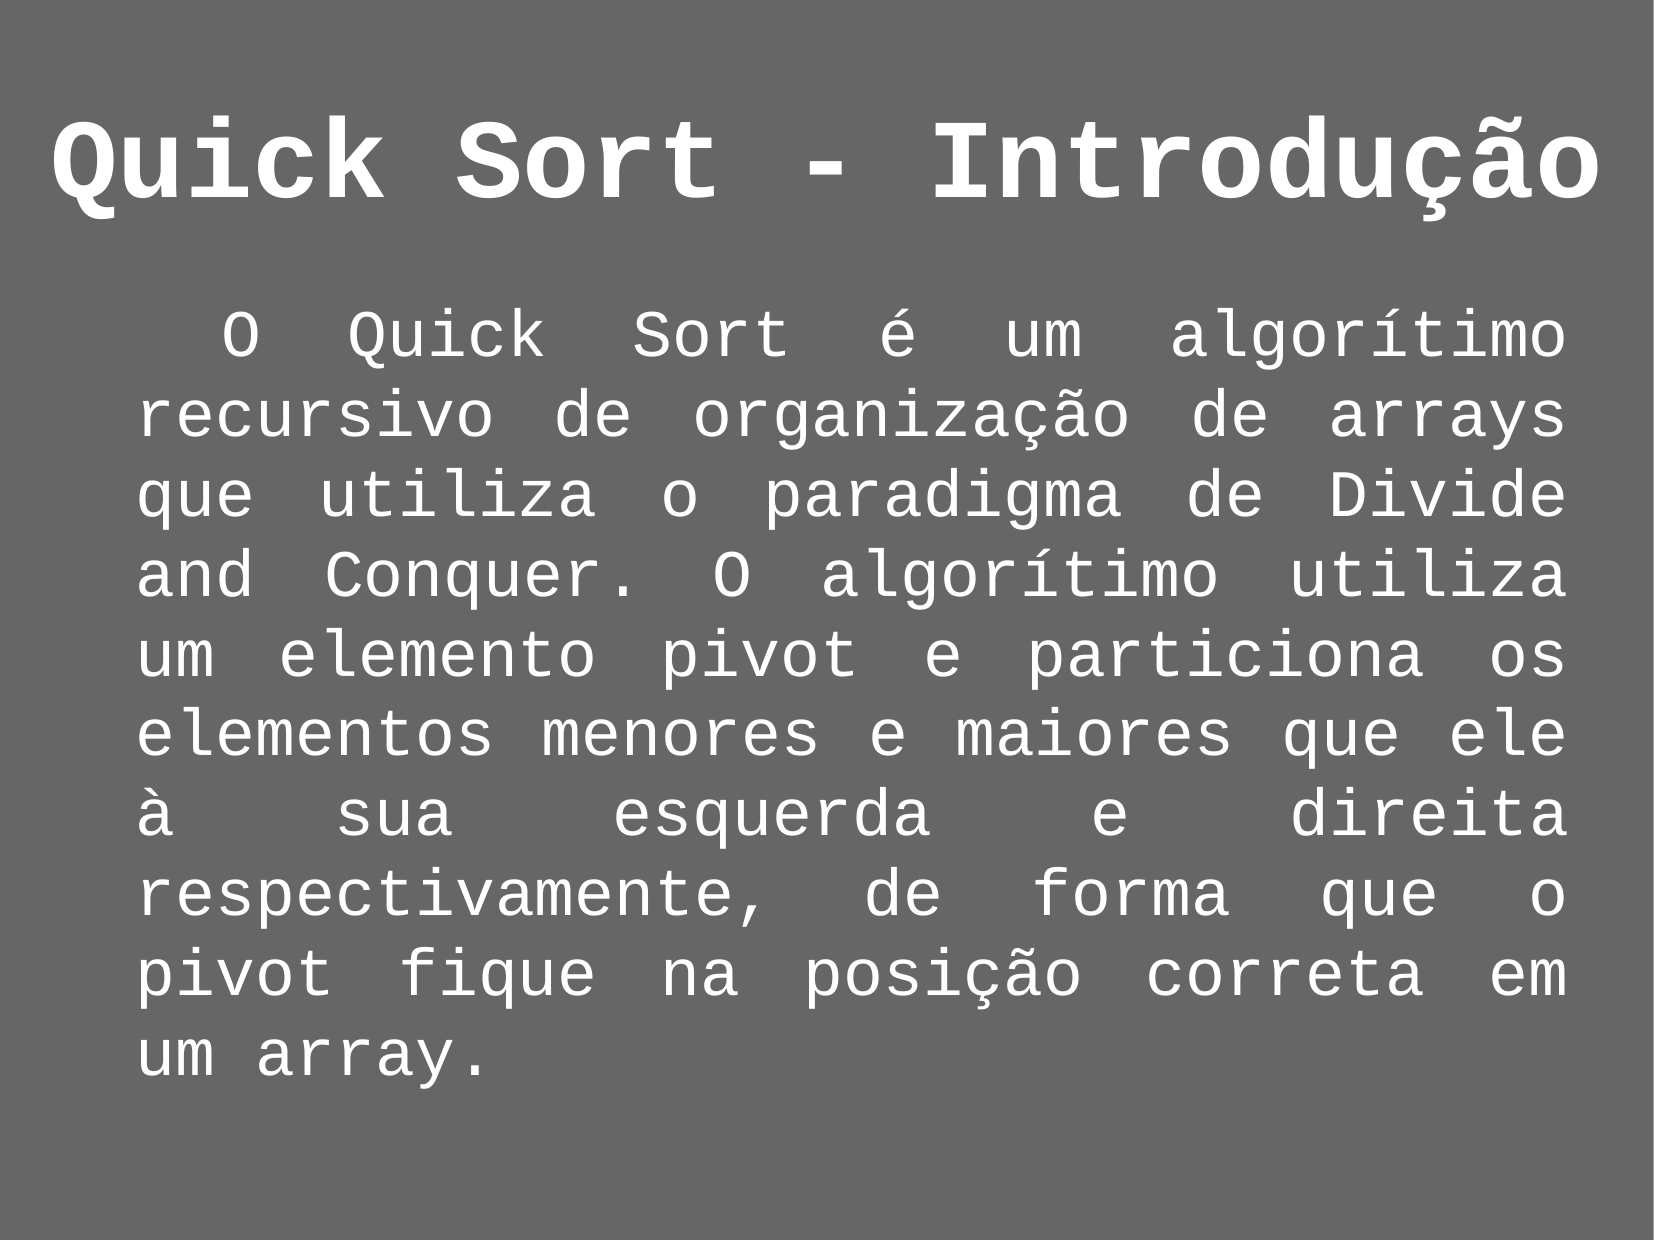

Quick Sort - Introdução
 O Quick Sort é um algorítimo recursivo de organização de arrays que utiliza o paradigma de Divide and Conquer. O algorítimo utiliza um elemento pivot e particiona os elementos menores e maiores que ele à sua esquerda e direita respectivamente, de forma que o pivot fique na posição correta em um array.